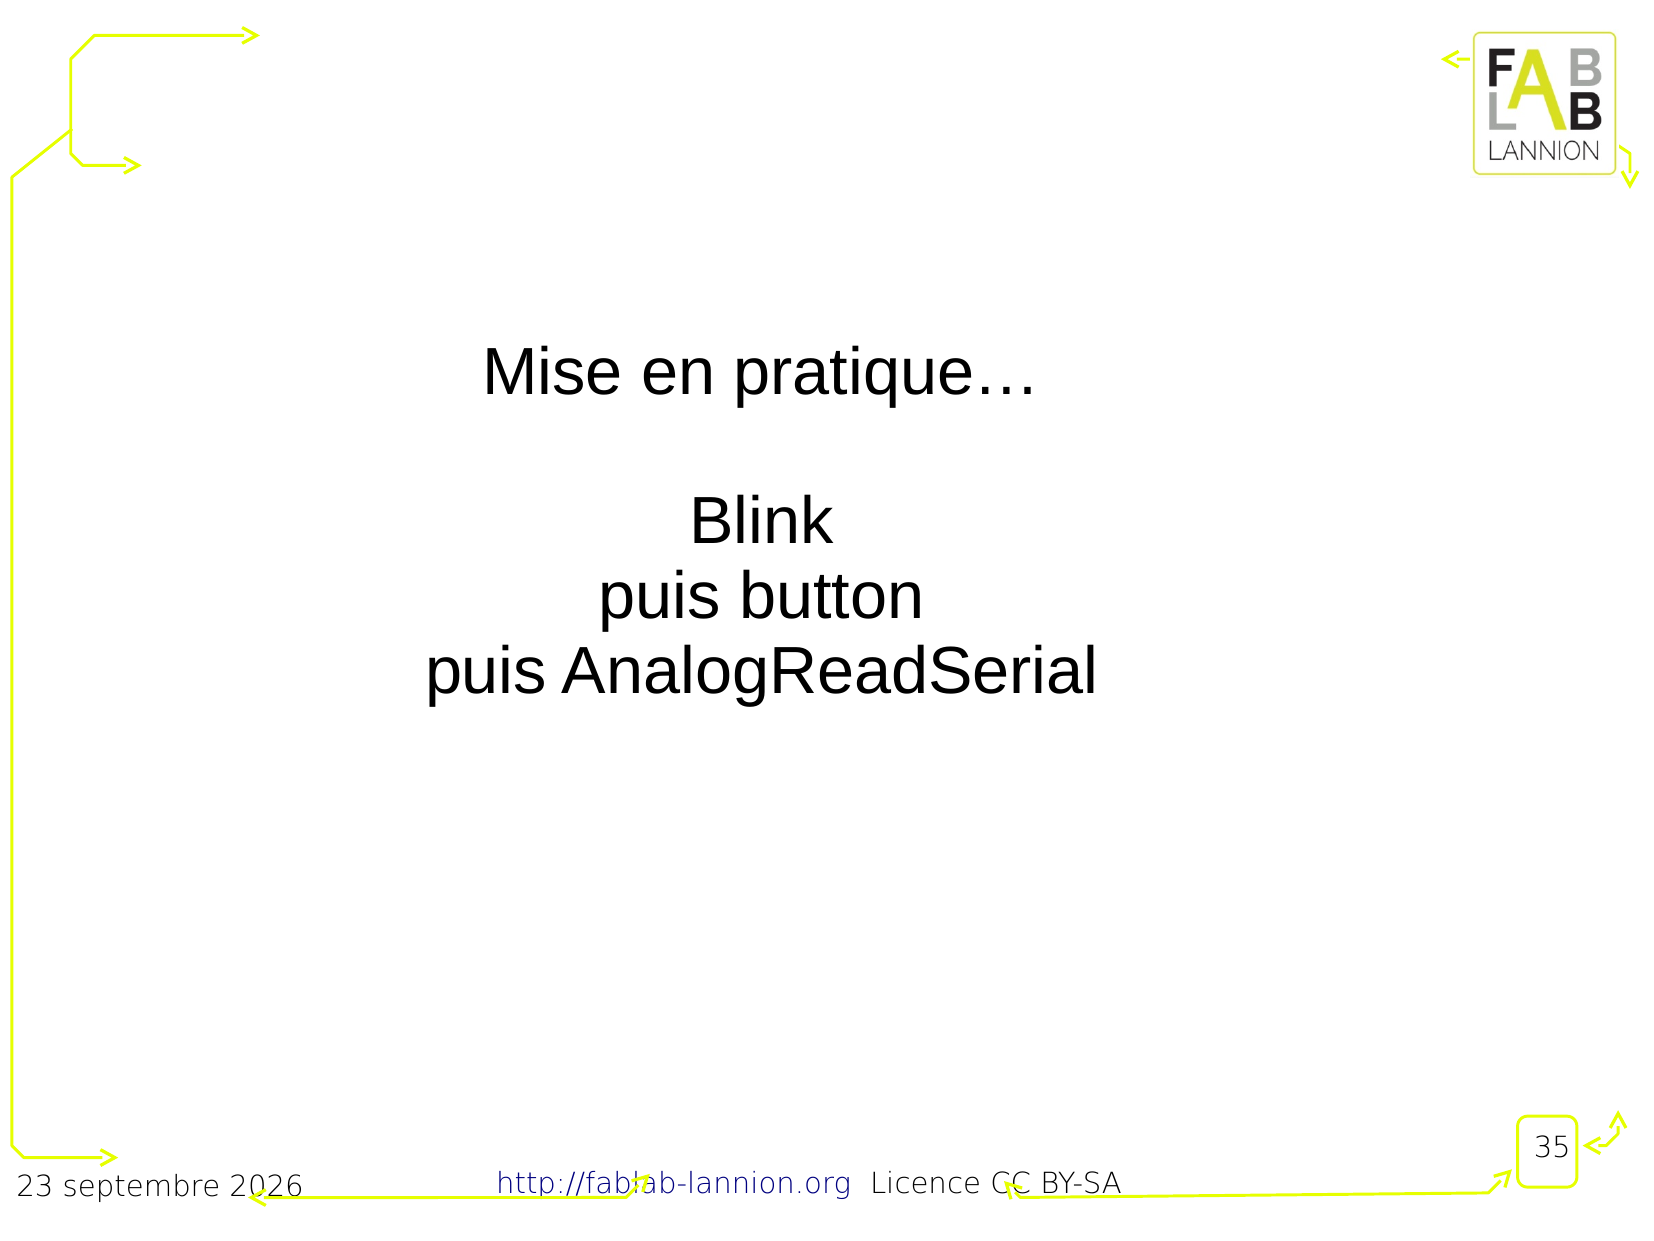

# Mise en pratique…
Blink
puis button
puis AnalogReadSerial
35